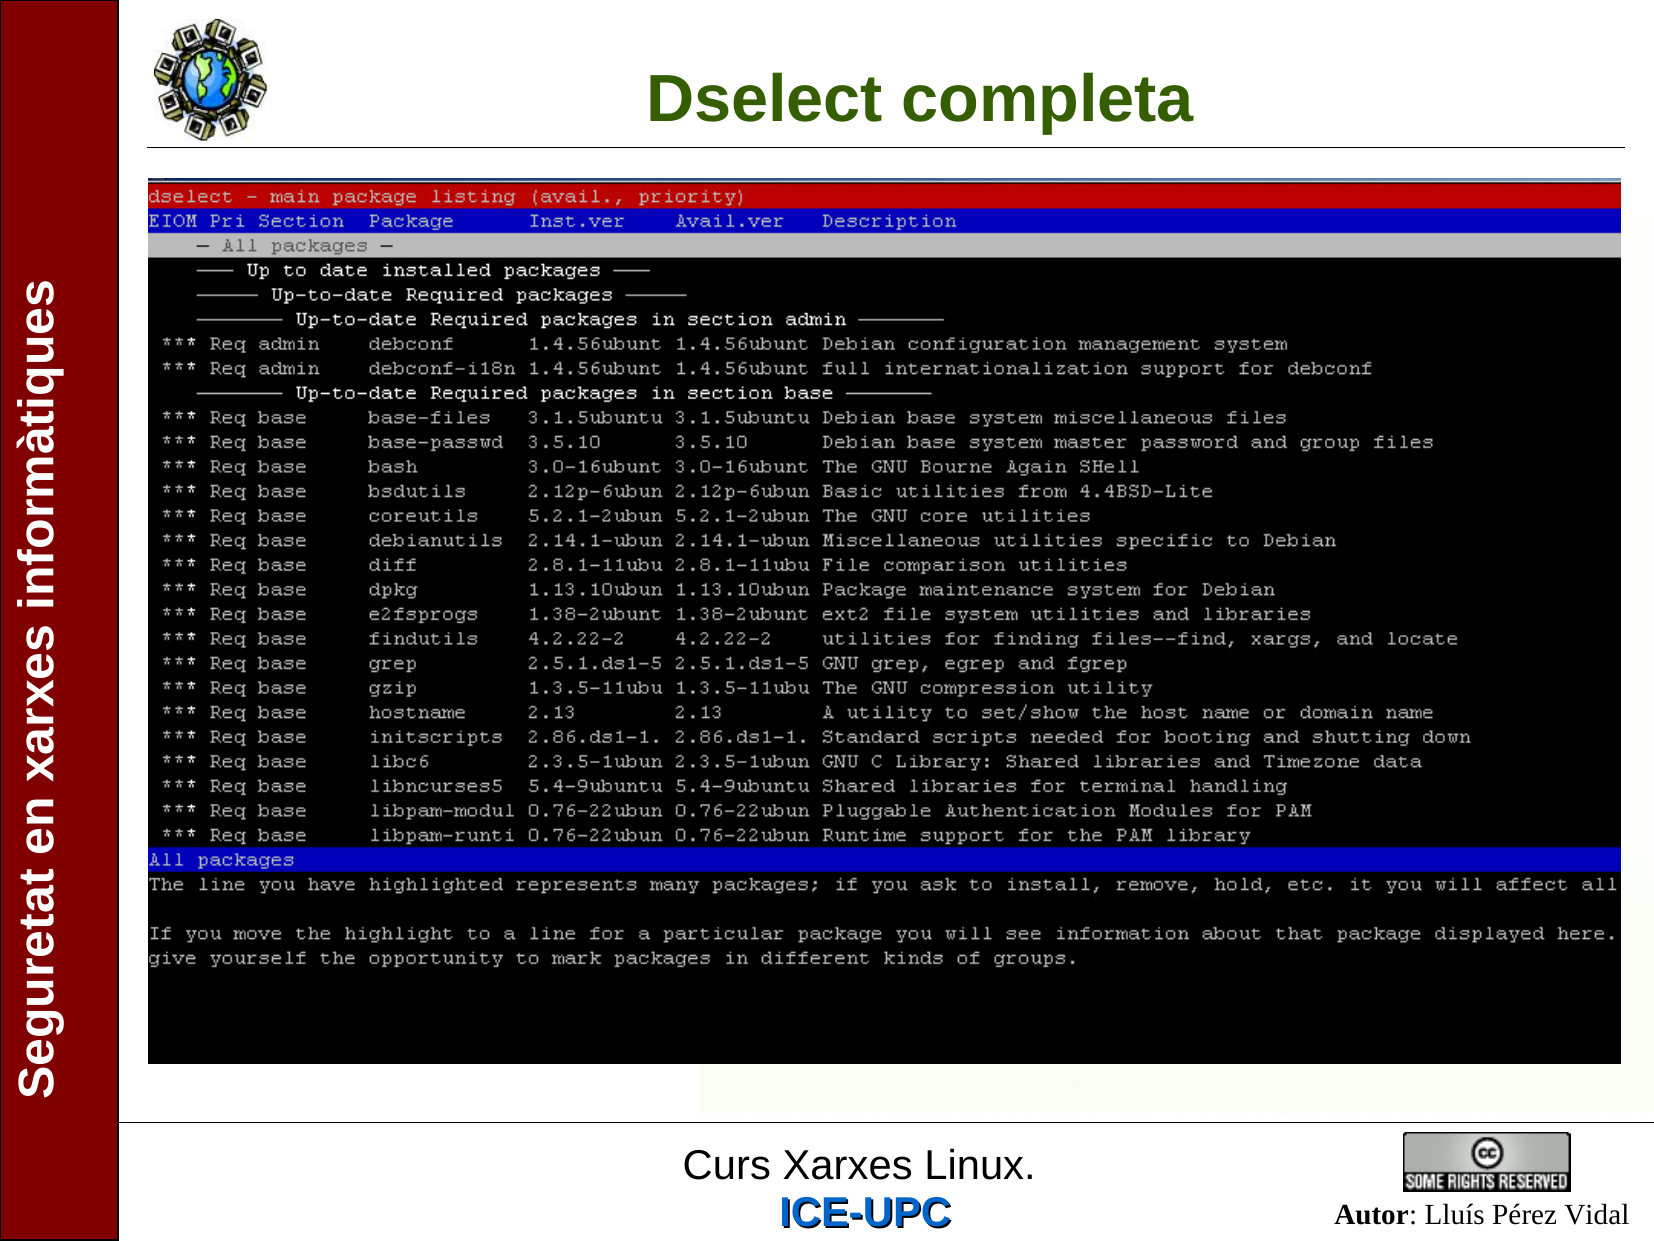

# Dselect completa
 dpkg
dpkg -i
dpkg-reconfigure